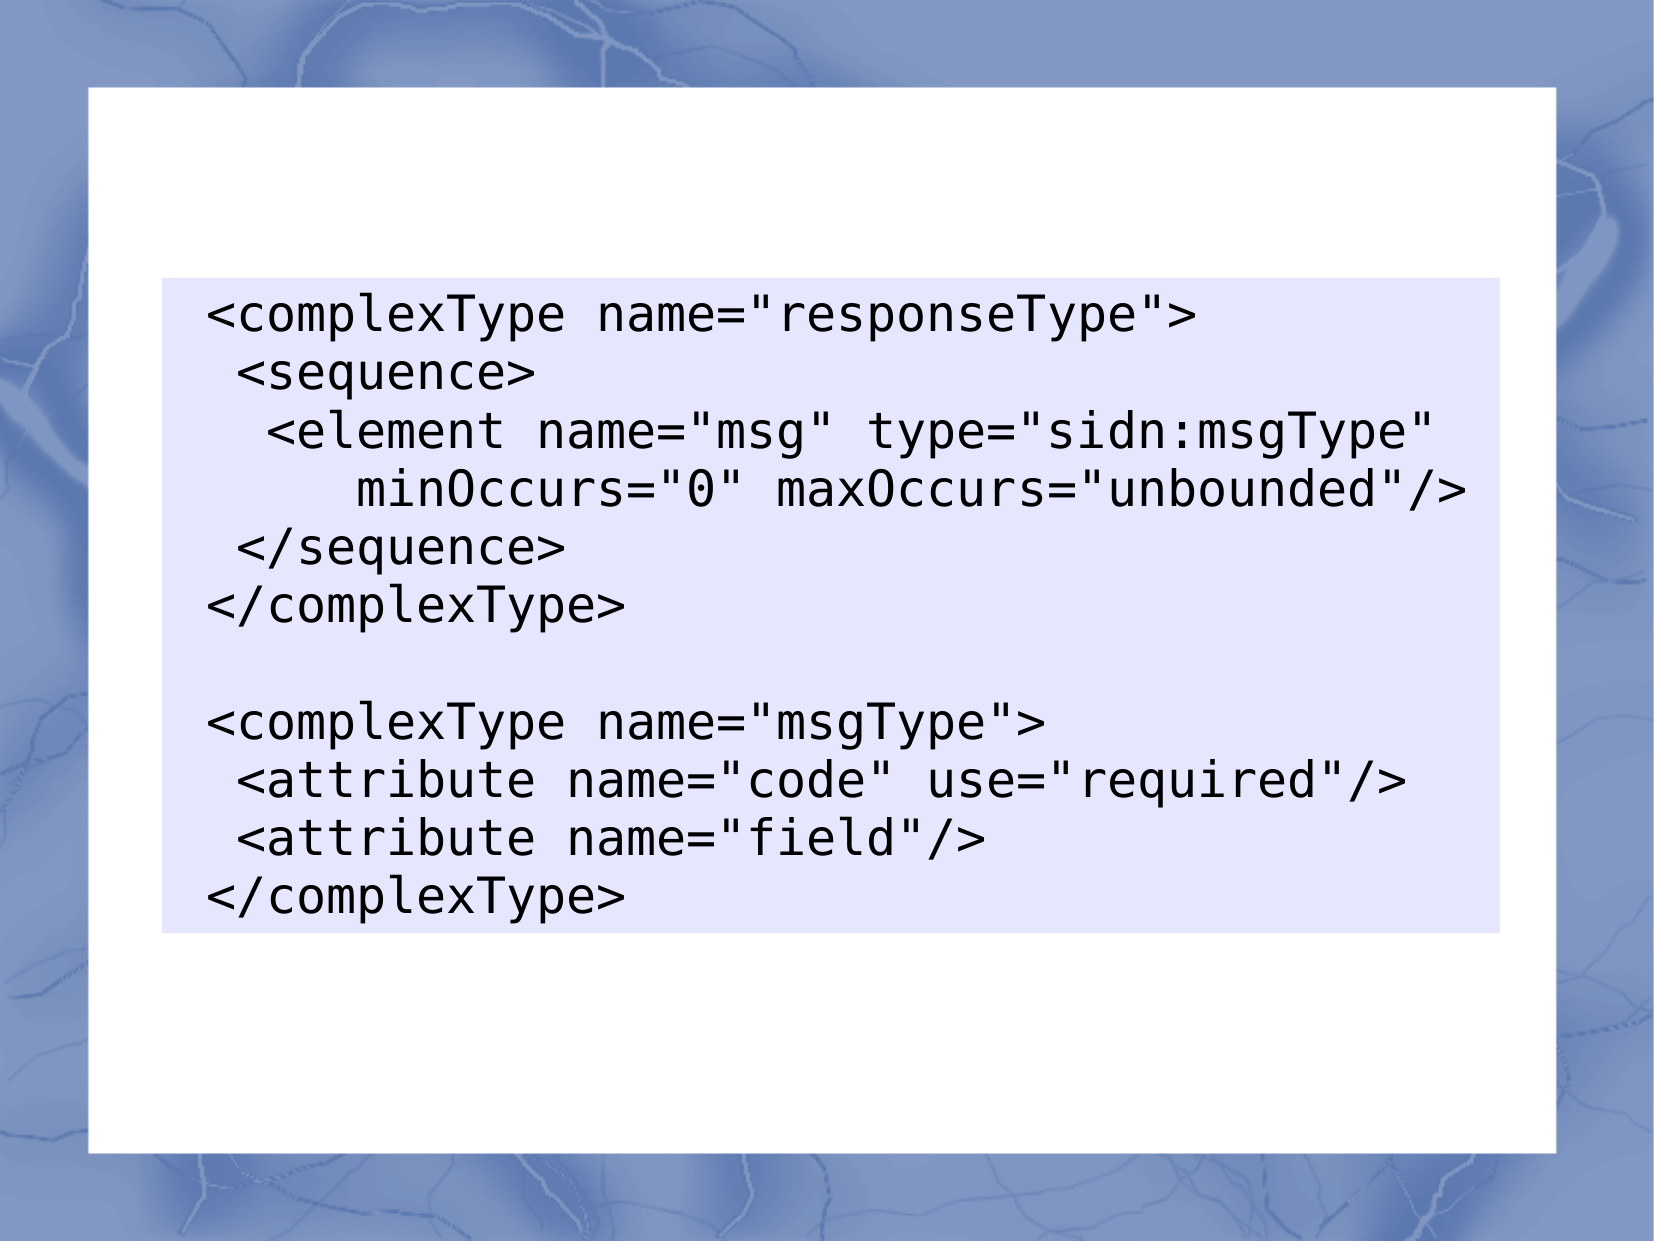

<complexType name="responseType">
 <sequence>
 <element name="msg" type="sidn:msgType"
 minOccurs="0" maxOccurs="unbounded"/>
 </sequence>
 </complexType>
 <complexType name="msgType">
 <attribute name="code" use="required"/>
 <attribute name="field"/>
 </complexType>